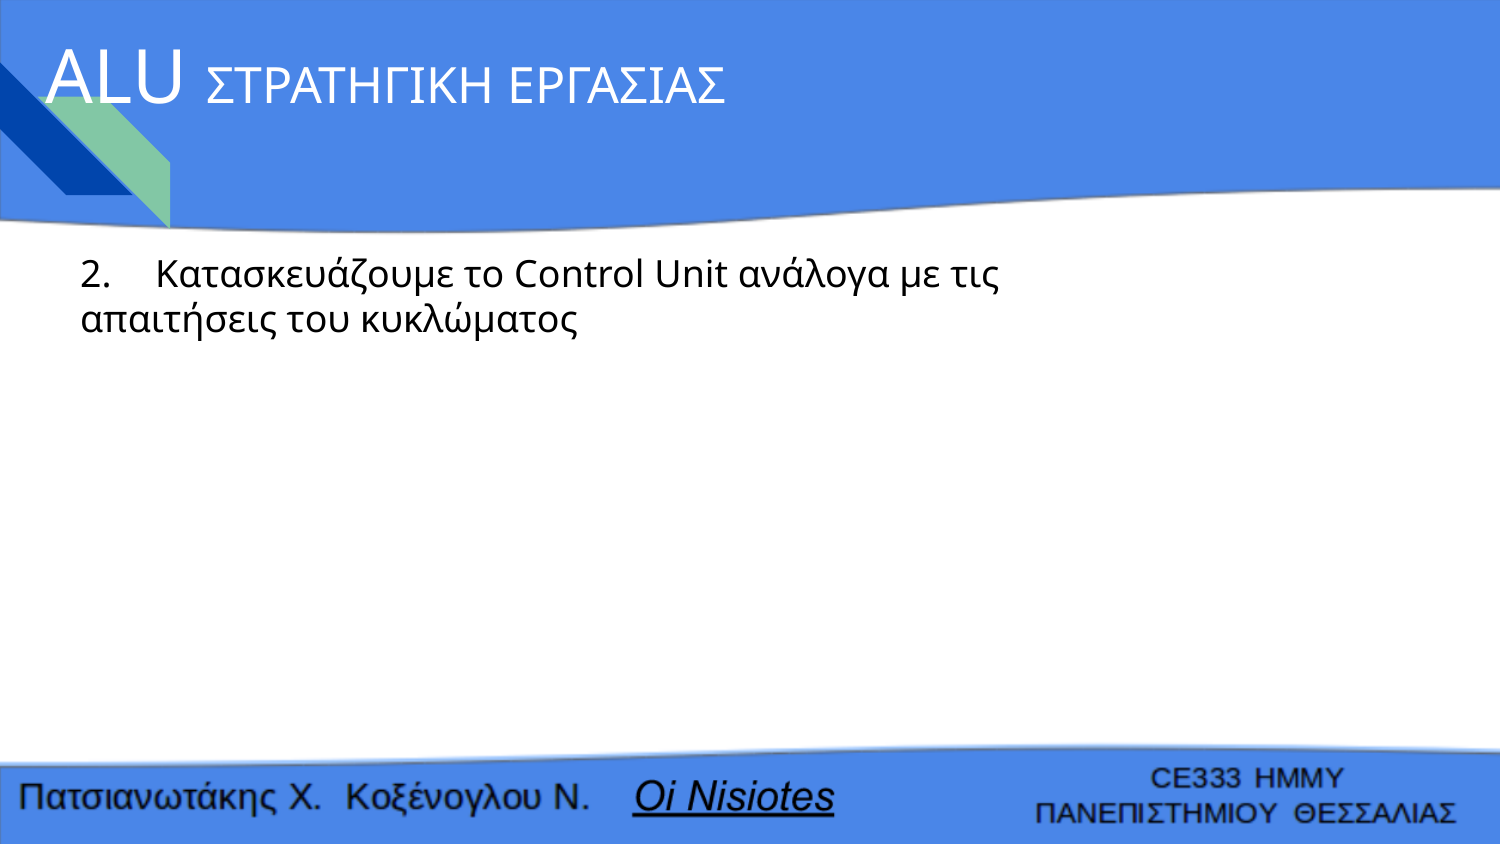

# ALU ΣΤΡΑΤΗΓΙΚΗ ΕΡΓΑΣΙΑΣ
2.	Κατασκευάζουμε το Control Unit ανάλογα με τις απαιτήσεις του κυκλώματος